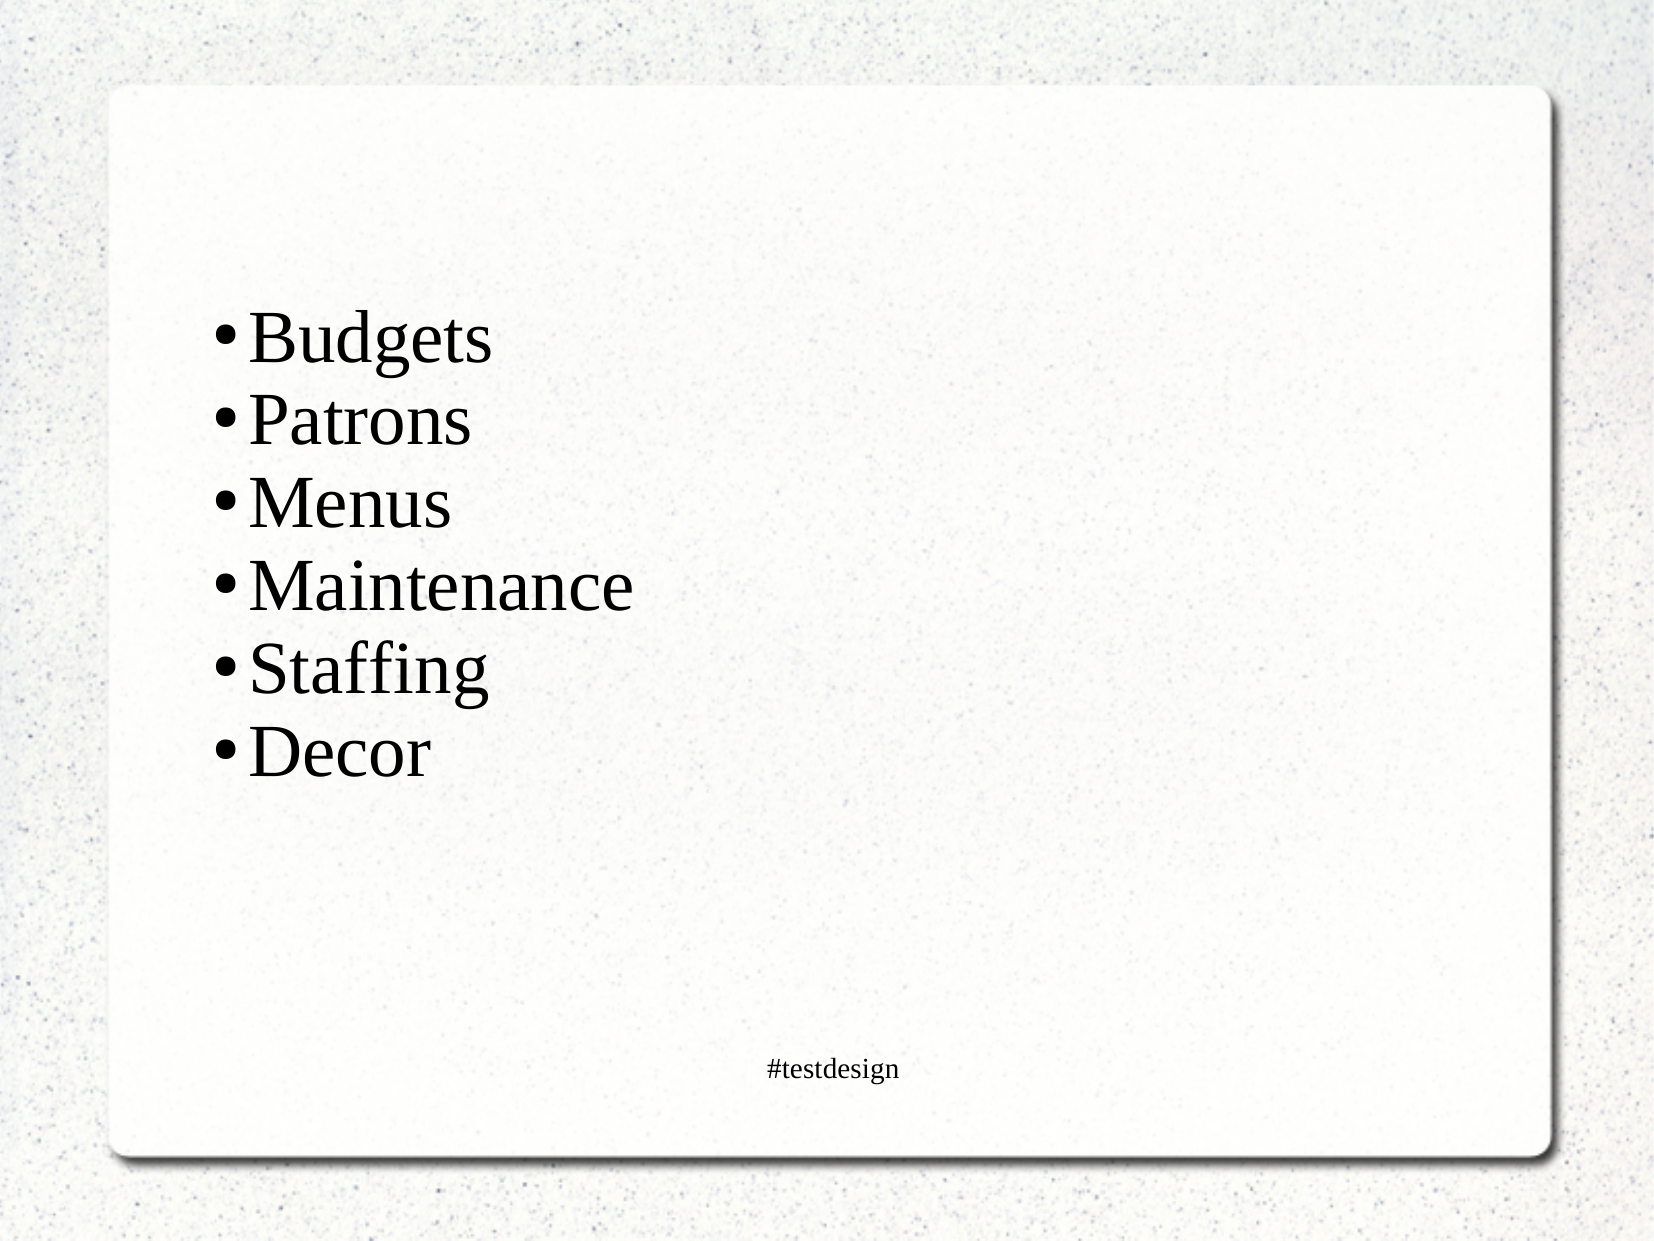

# Budgets
Patrons
Menus
Maintenance
Staffing
Decor
#testdesign